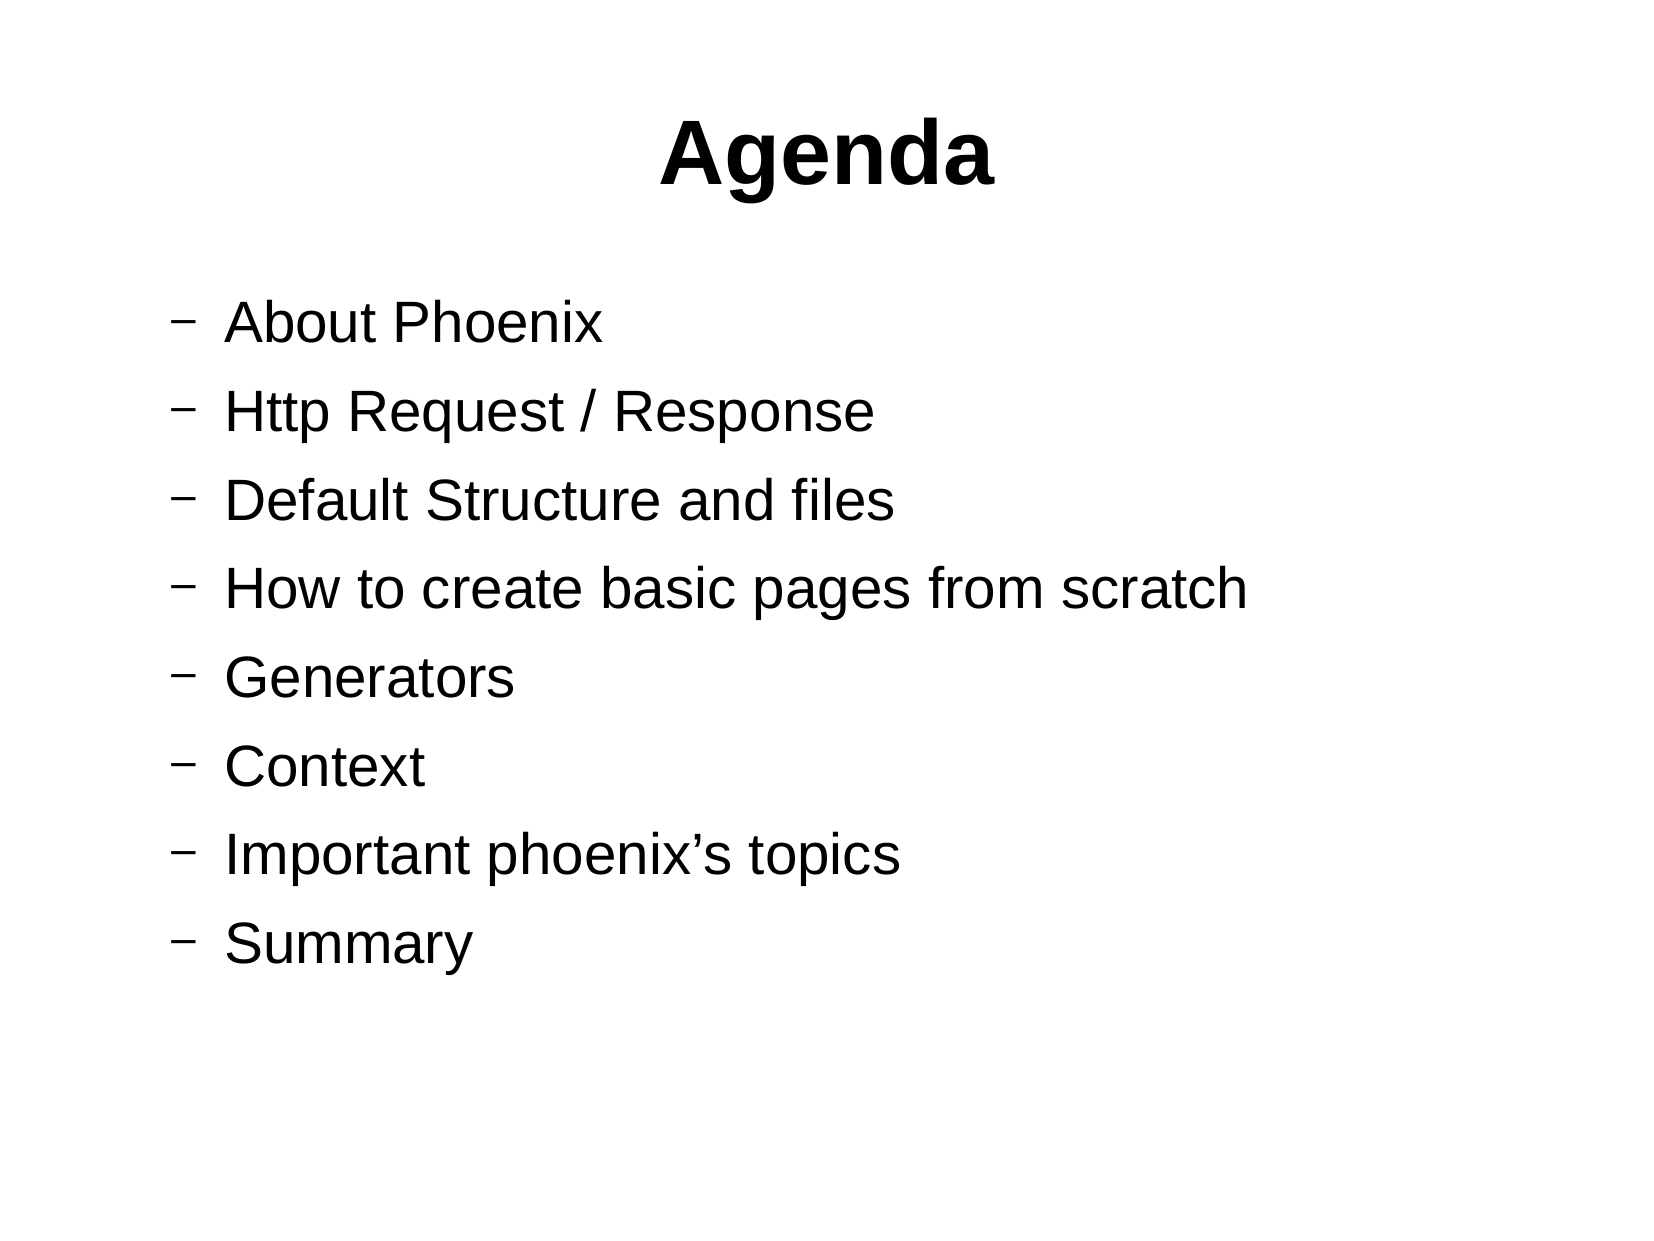

# Agenda
About Phoenix
Http Request / Response
Default Structure and files
How to create basic pages from scratch
Generators
Context
Important phoenix’s topics
Summary